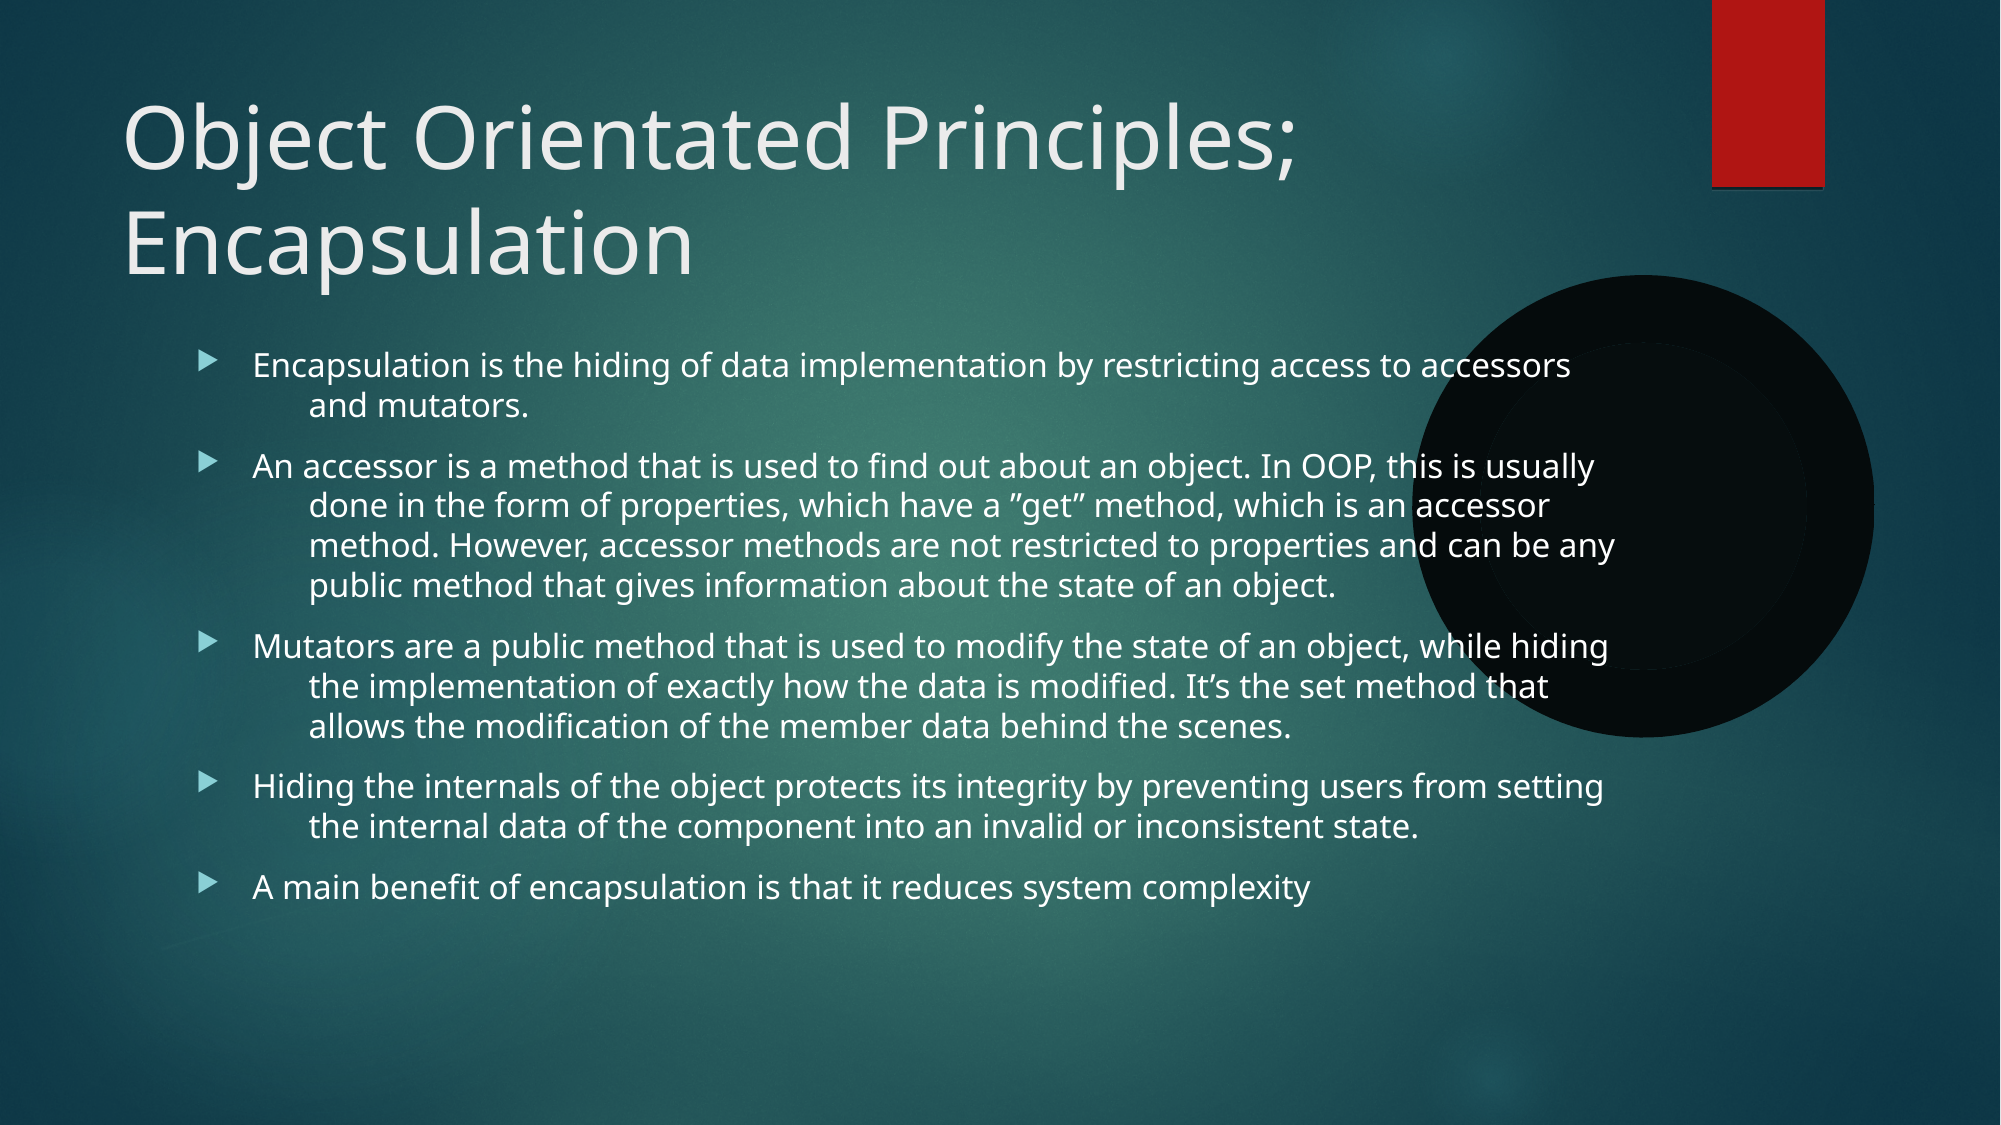

# Object Orientated Principles; Encapsulation
Encapsulation is the hiding of data implementation by restricting access to accessors and mutators.
An accessor is a method that is used to find out about an object. In OOP, this is usually done in the form of properties, which have a ”get” method, which is an accessor method. However, accessor methods are not restricted to properties and can be any public method that gives information about the state of an object.
Mutators are a public method that is used to modify the state of an object, while hiding the implementation of exactly how the data is modified. It’s the set method that allows the modification of the member data behind the scenes.
Hiding the internals of the object protects its integrity by preventing users from setting the internal data of the component into an invalid or inconsistent state.
A main benefit of encapsulation is that it reduces system complexity